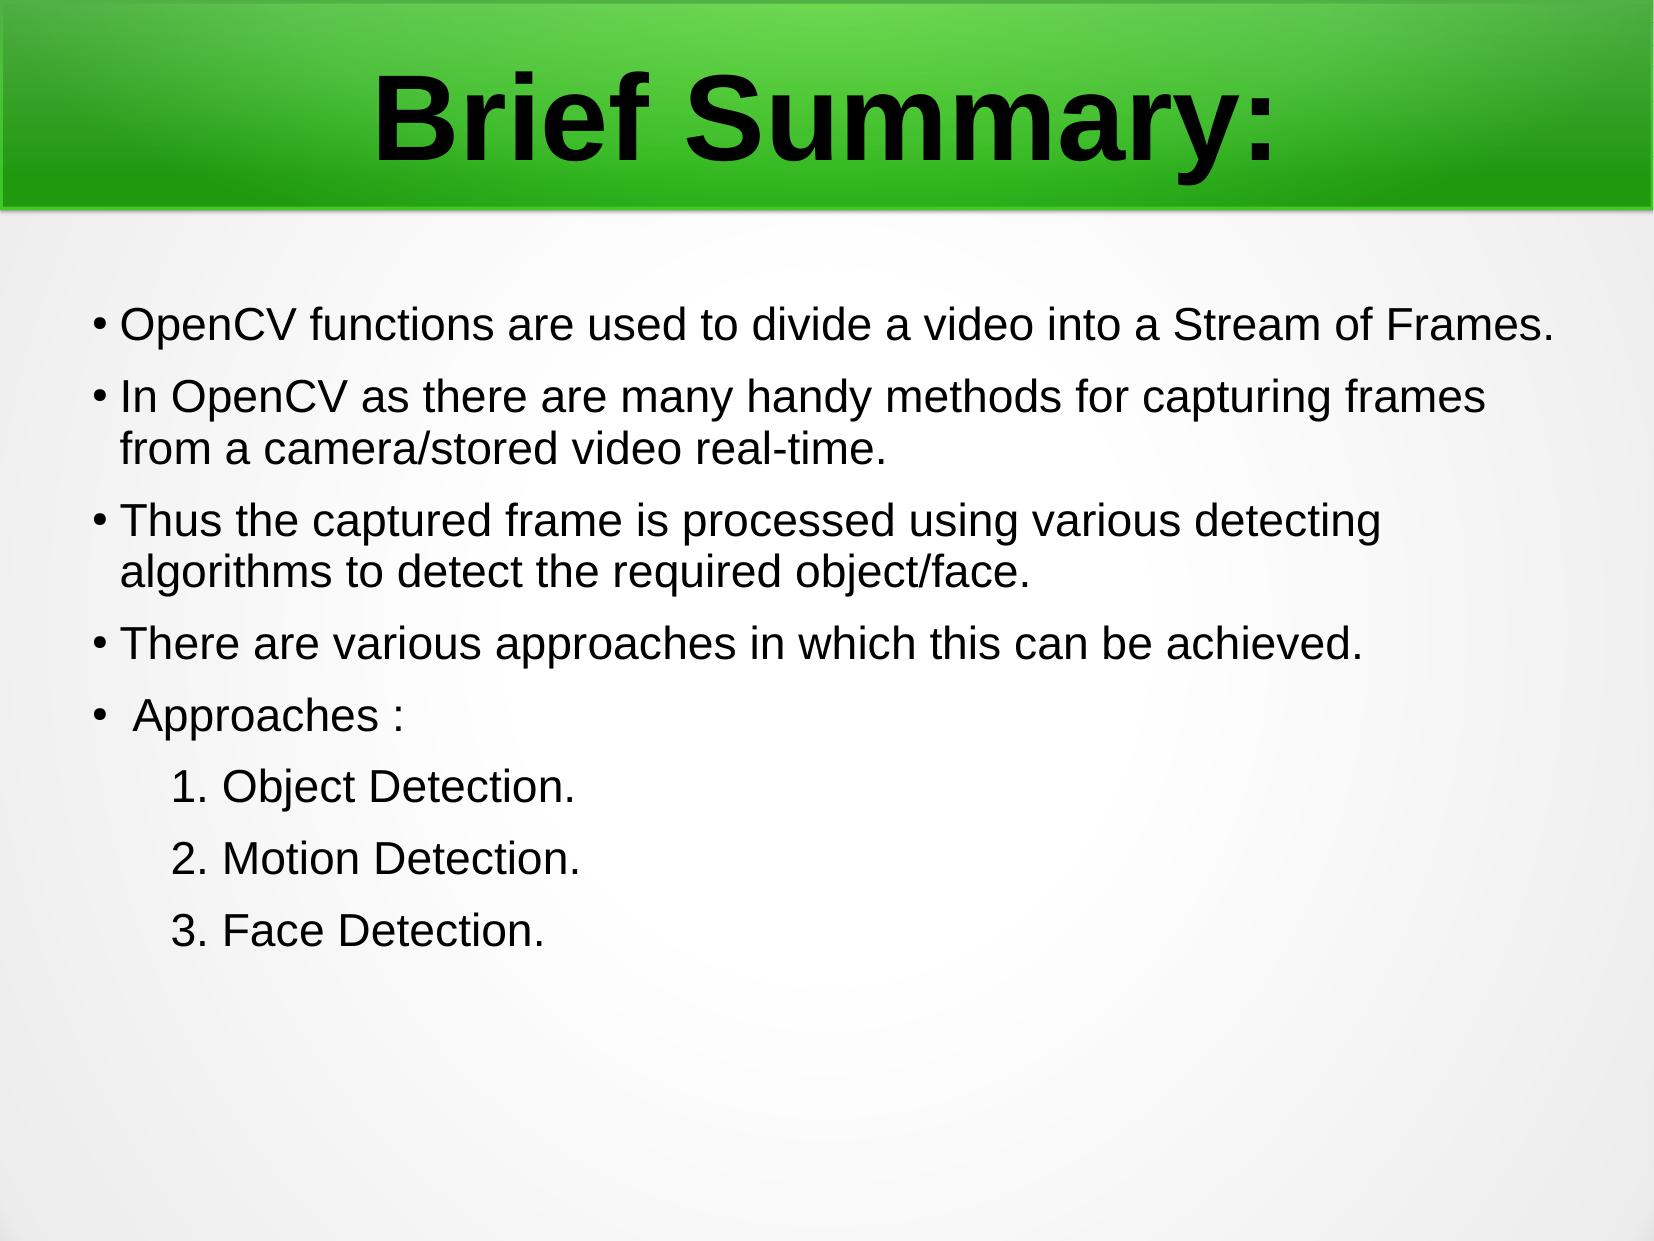

# Brief Summary:
OpenCV functions are used to divide a video into a Stream of Frames.
In OpenCV as there are many handy methods for capturing frames from a camera/stored video real-time.
Thus the captured frame is processed using various detecting algorithms to detect the required object/face.
There are various approaches in which this can be achieved.
 Approaches :
 1. Object Detection.
 2. Motion Detection.
 3. Face Detection.